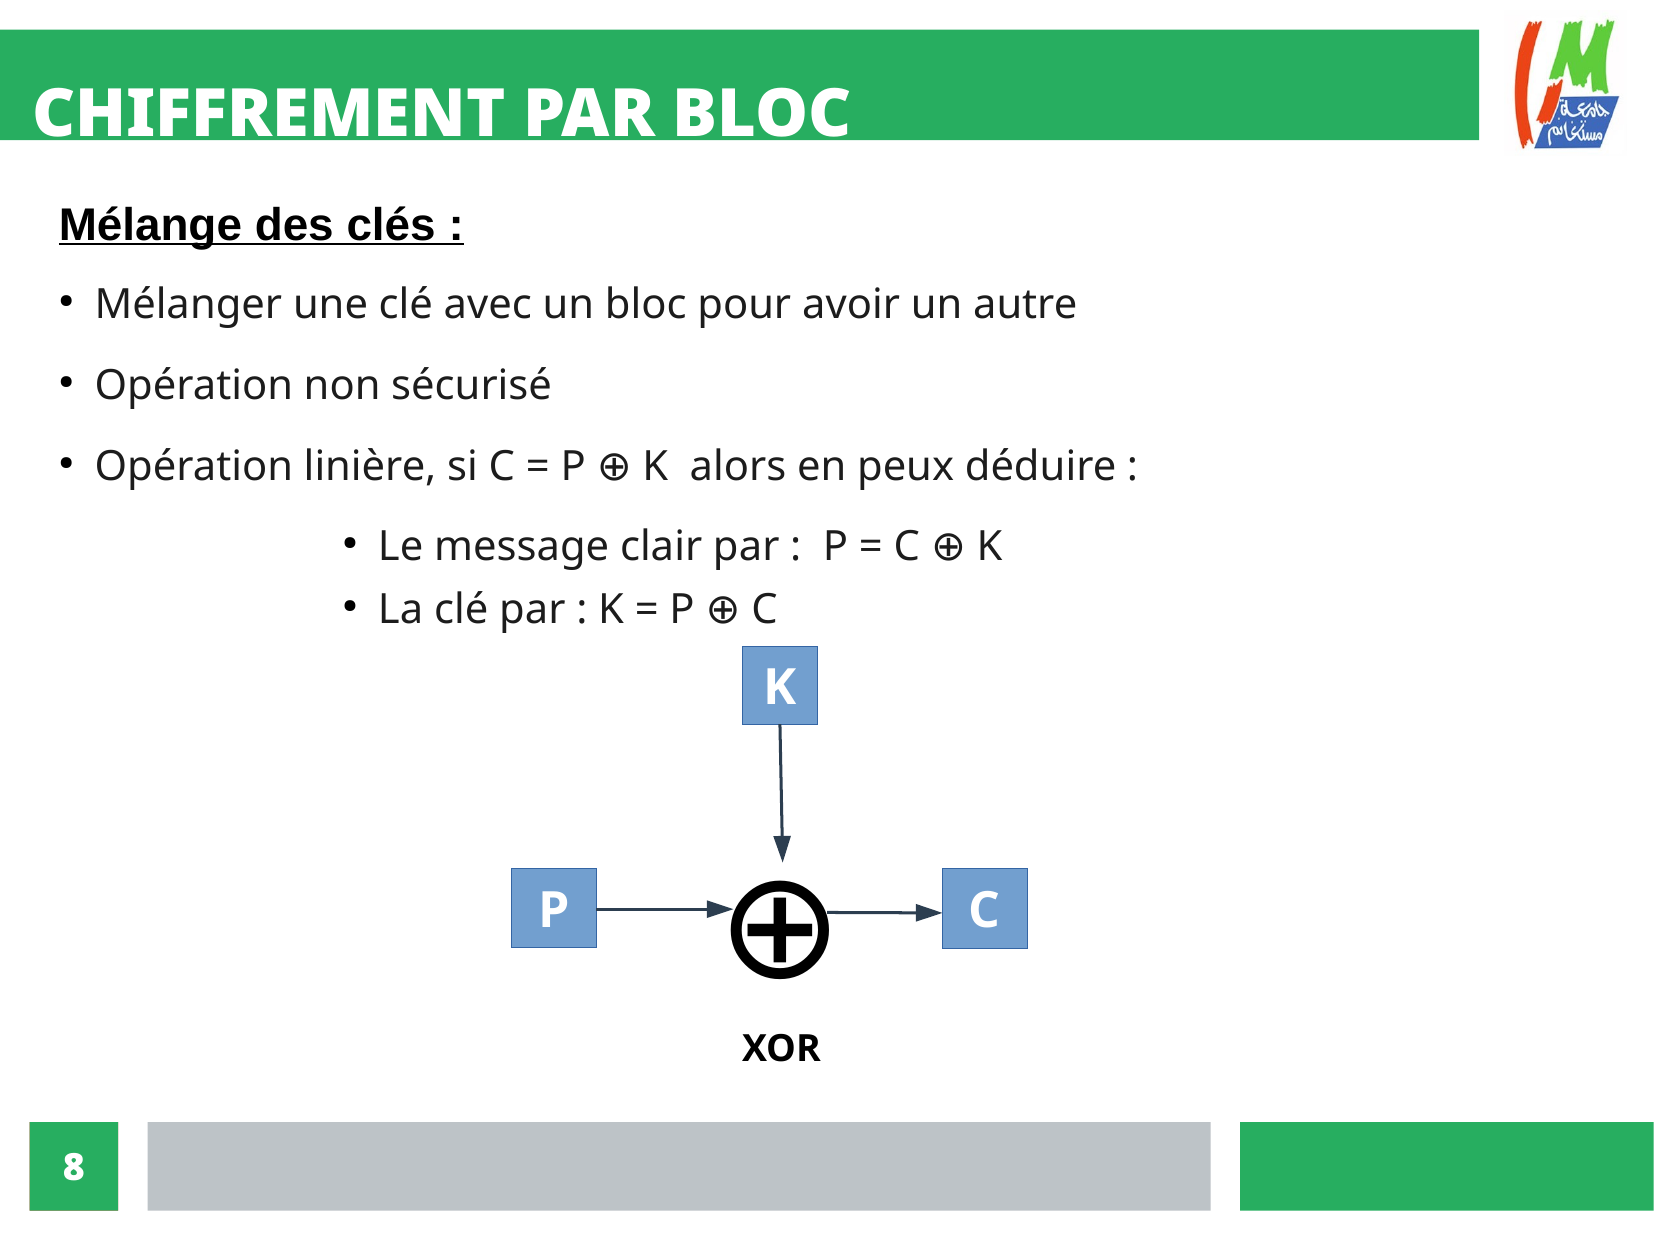

# CHIFFREMENT PAR BLOC
Mélange des clés :
Mélanger une clé avec un bloc pour avoir un autre
Opération non sécurisé
Opération linière, si C = P ⊕ K alors en peux déduire :
Le message clair par : P = C ⊕ K
La clé par : K = P ⊕ C
K
⊕
XOR
P
C
8